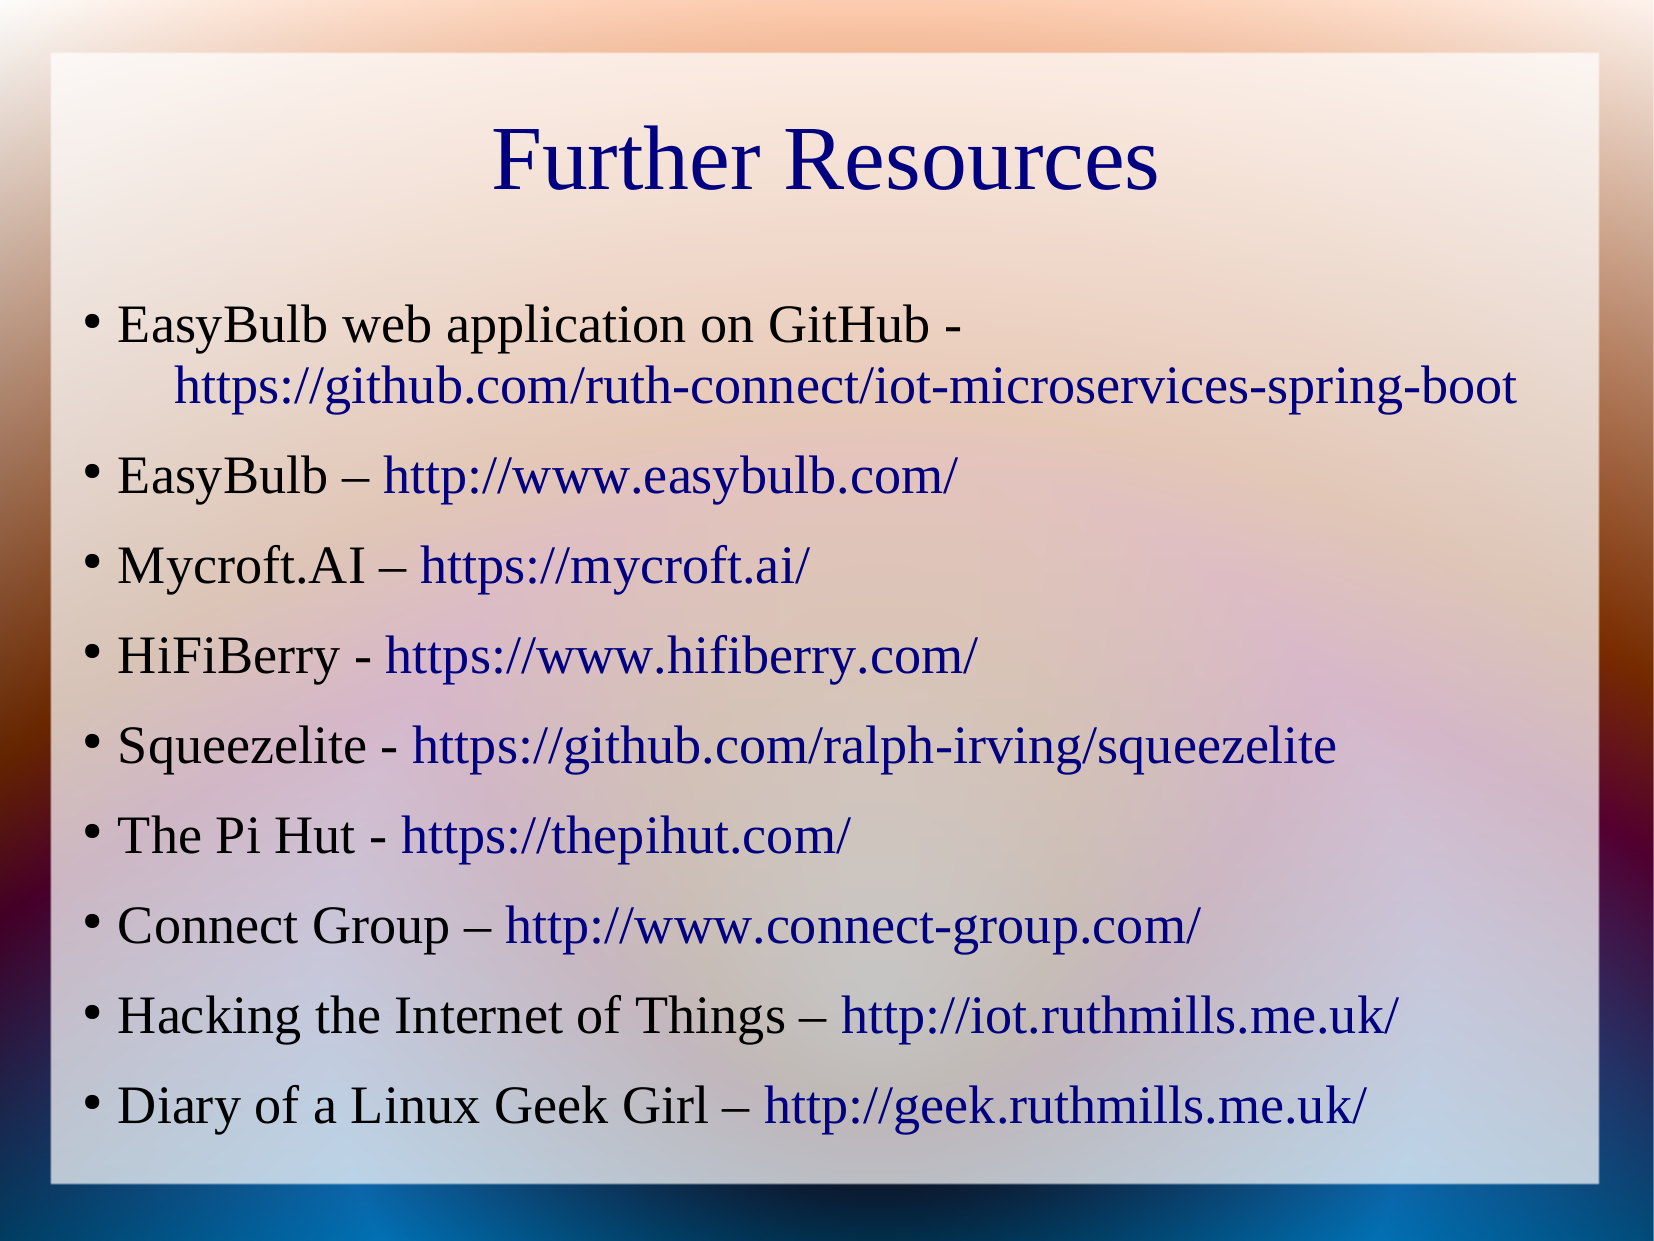

# Further Resources
EasyBulb web application on GitHub - https://github.com/ruth-connect/iot-microservices-spring-boot
EasyBulb – http://www.easybulb.com/
Mycroft.AI – https://mycroft.ai/
HiFiBerry - https://www.hifiberry.com/
Squeezelite - https://github.com/ralph-irving/squeezelite
The Pi Hut - https://thepihut.com/
Connect Group – http://www.connect-group.com/
Hacking the Internet of Things – http://iot.ruthmills.me.uk/
Diary of a Linux Geek Girl – http://geek.ruthmills.me.uk/